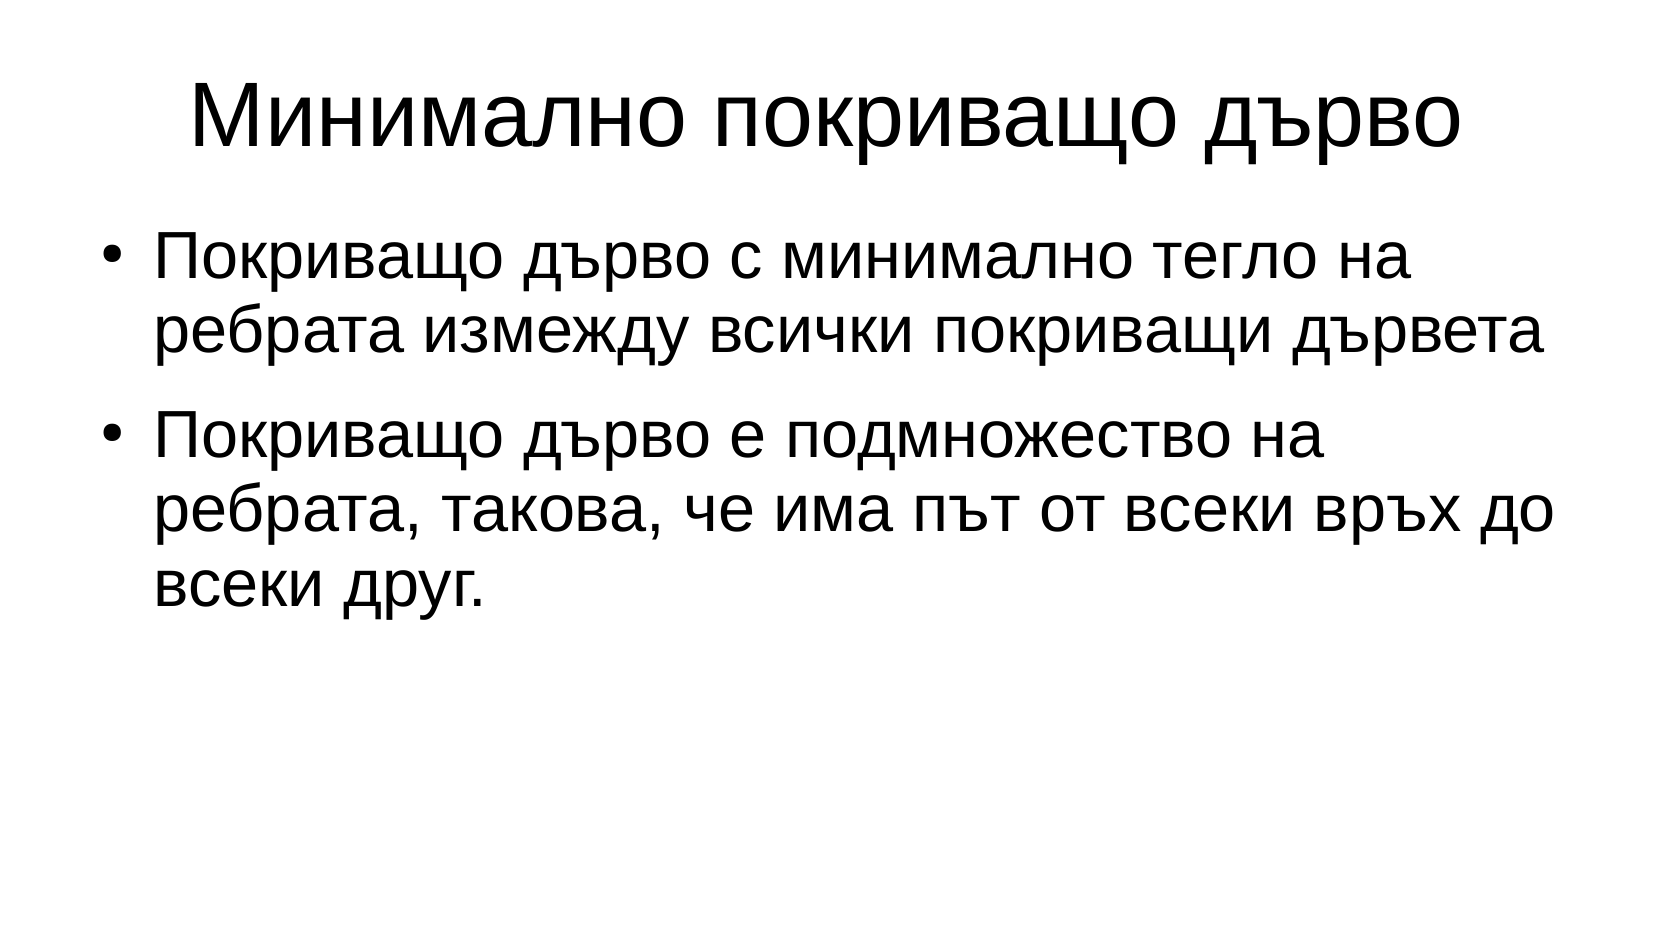

# Минимално покриващо дърво
Покриващо дърво с минимално тегло на ребрата измежду всички покриващи дървета
Покриващо дърво е подмножество на ребрата, такова, че има път от всеки връх до всеки друг.